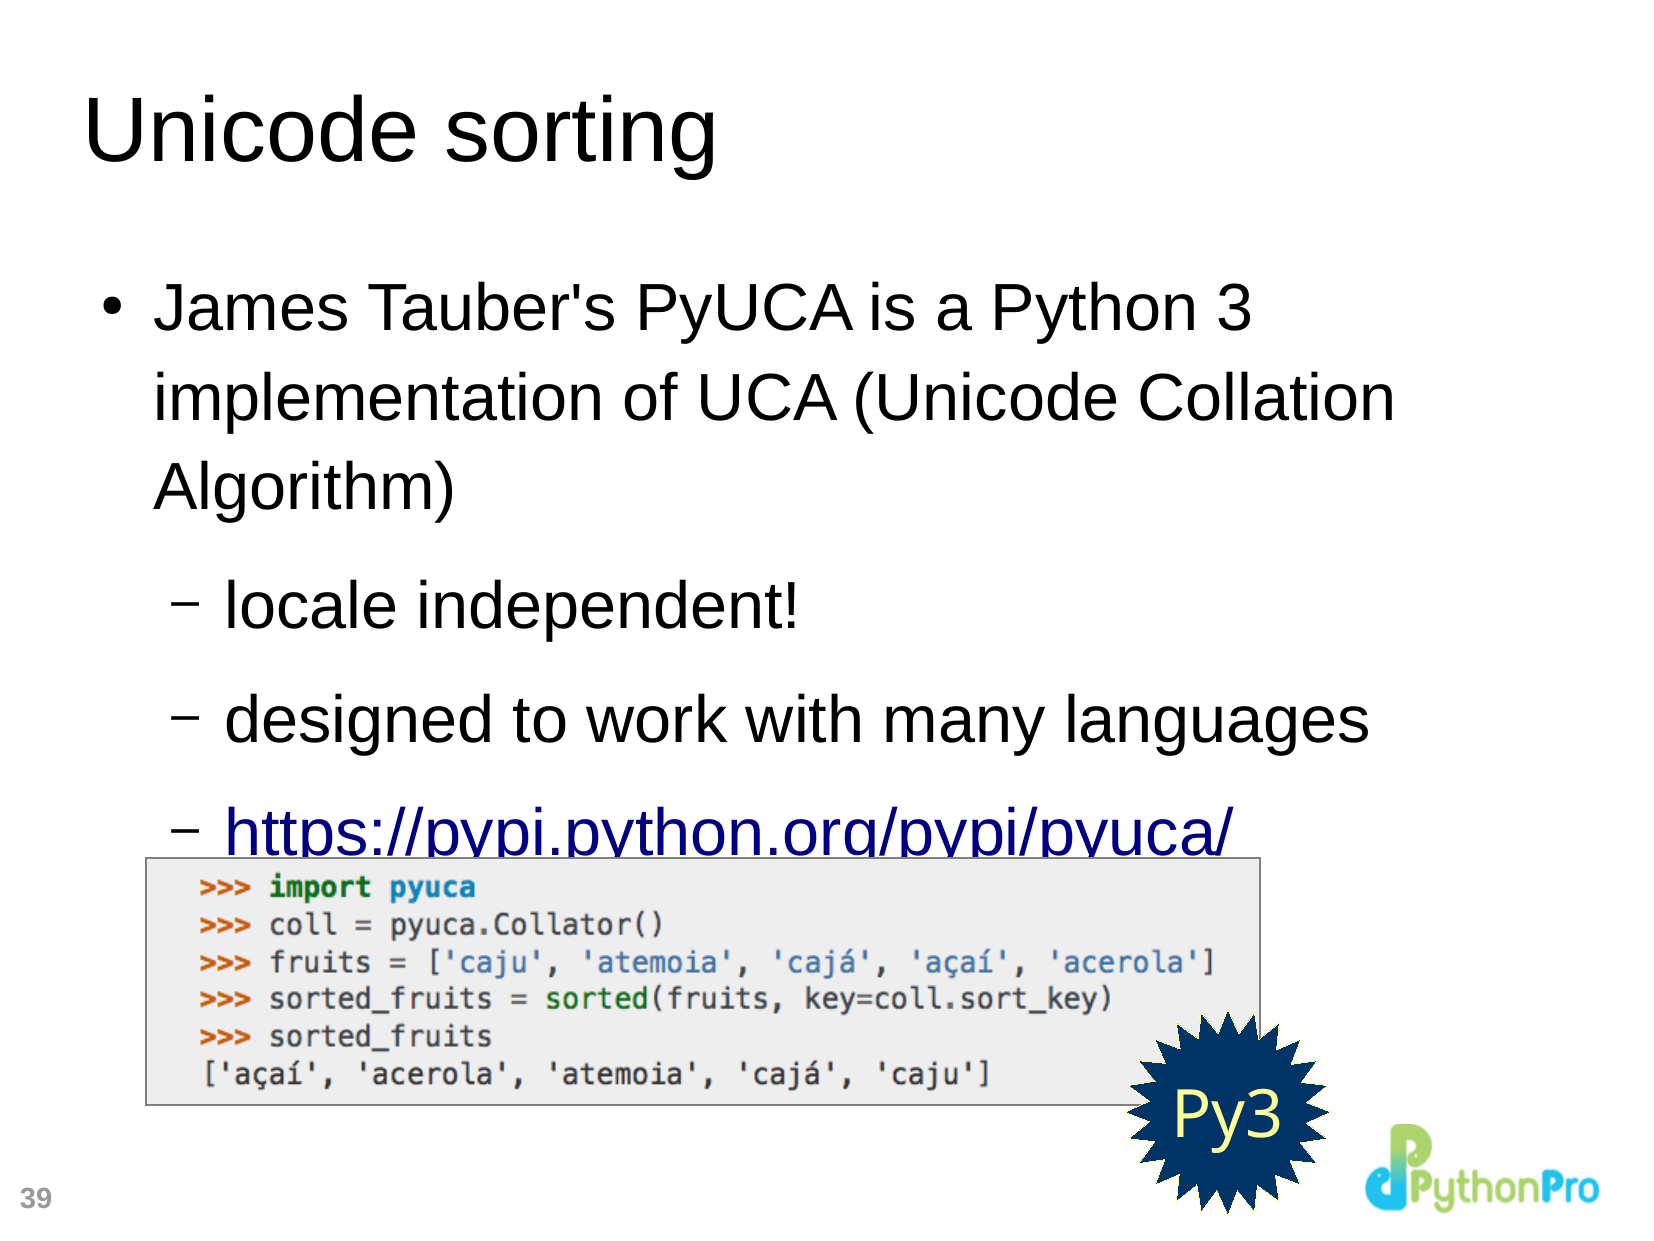

# Unicode sorting
James Tauber's PyUCA is a Python 3 implementation of UCA (Unicode Collation Algorithm)
locale independent!
designed to work with many languages
https://pypi.python.org/pypi/pyuca/
Py3
39